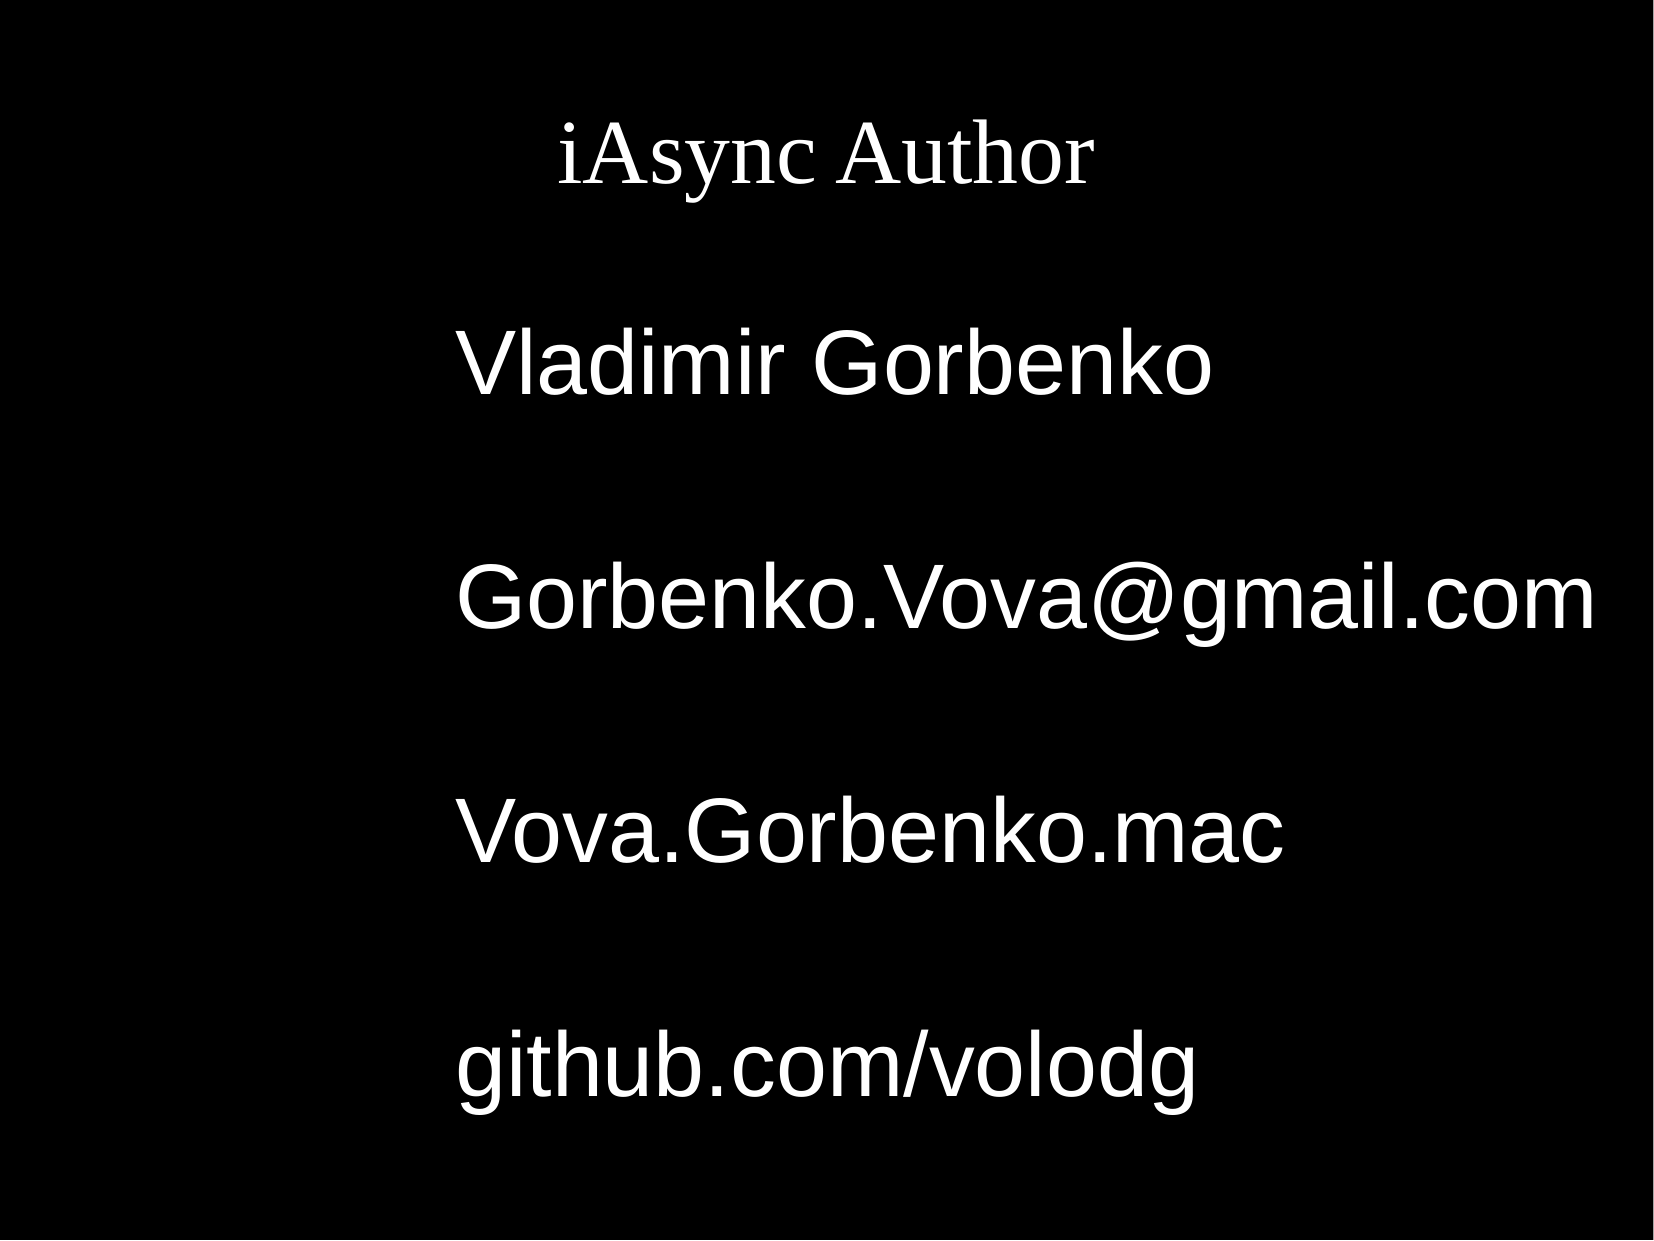

| | |
| --- | --- |
| | |
| | |
| | |
| | |
# iAsync Author
| | Vladimir Gorbenko |
| --- | --- |
| | Gorbenko.Vova@gmail.com |
| | Vova.Gorbenko.mac |
| | github.com/volodg |